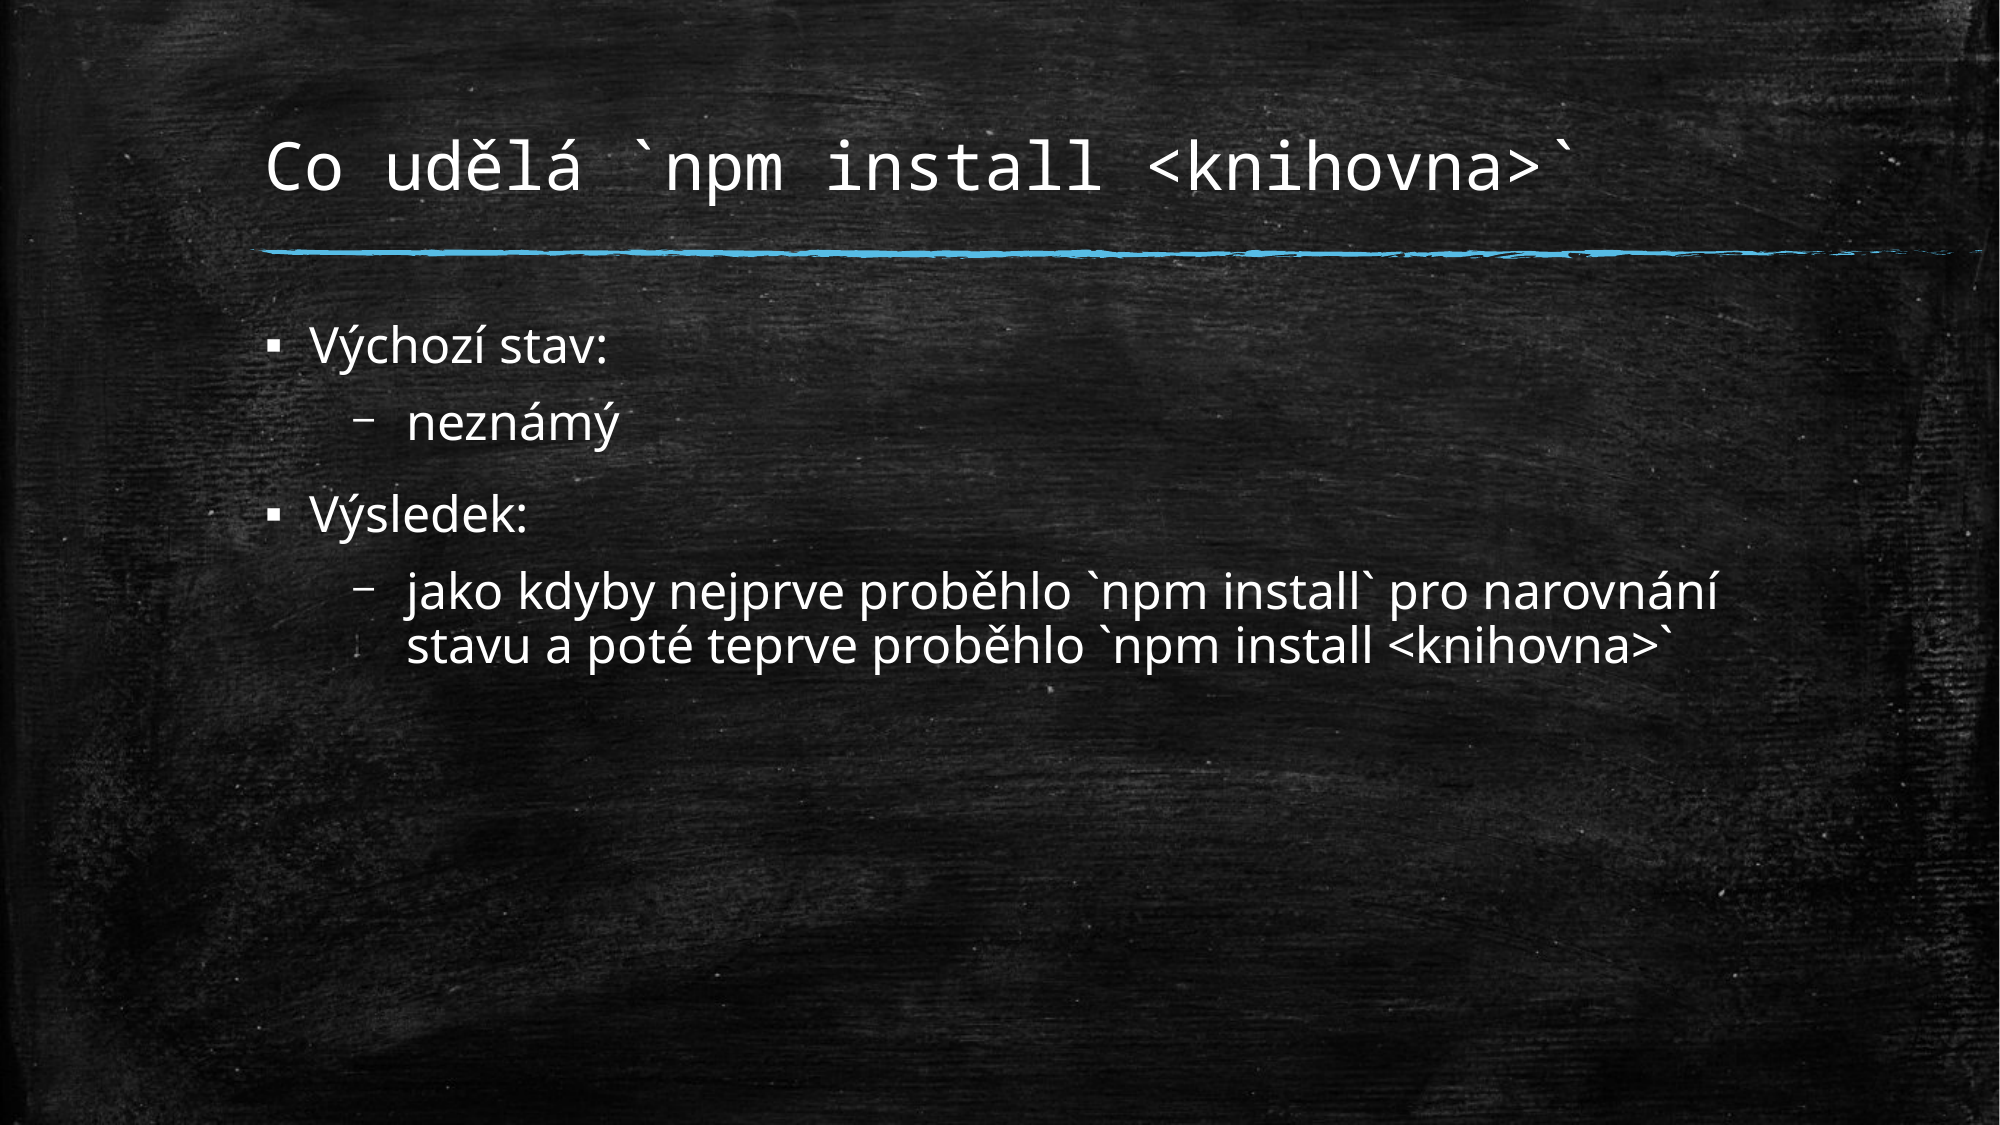

# Co udělá `npm install <knihovna>`
Výchozí stav:
neznámý
Výsledek:
jako kdyby nejprve proběhlo `npm install` pro narovnání stavu a poté teprve proběhlo `npm install <knihovna>`